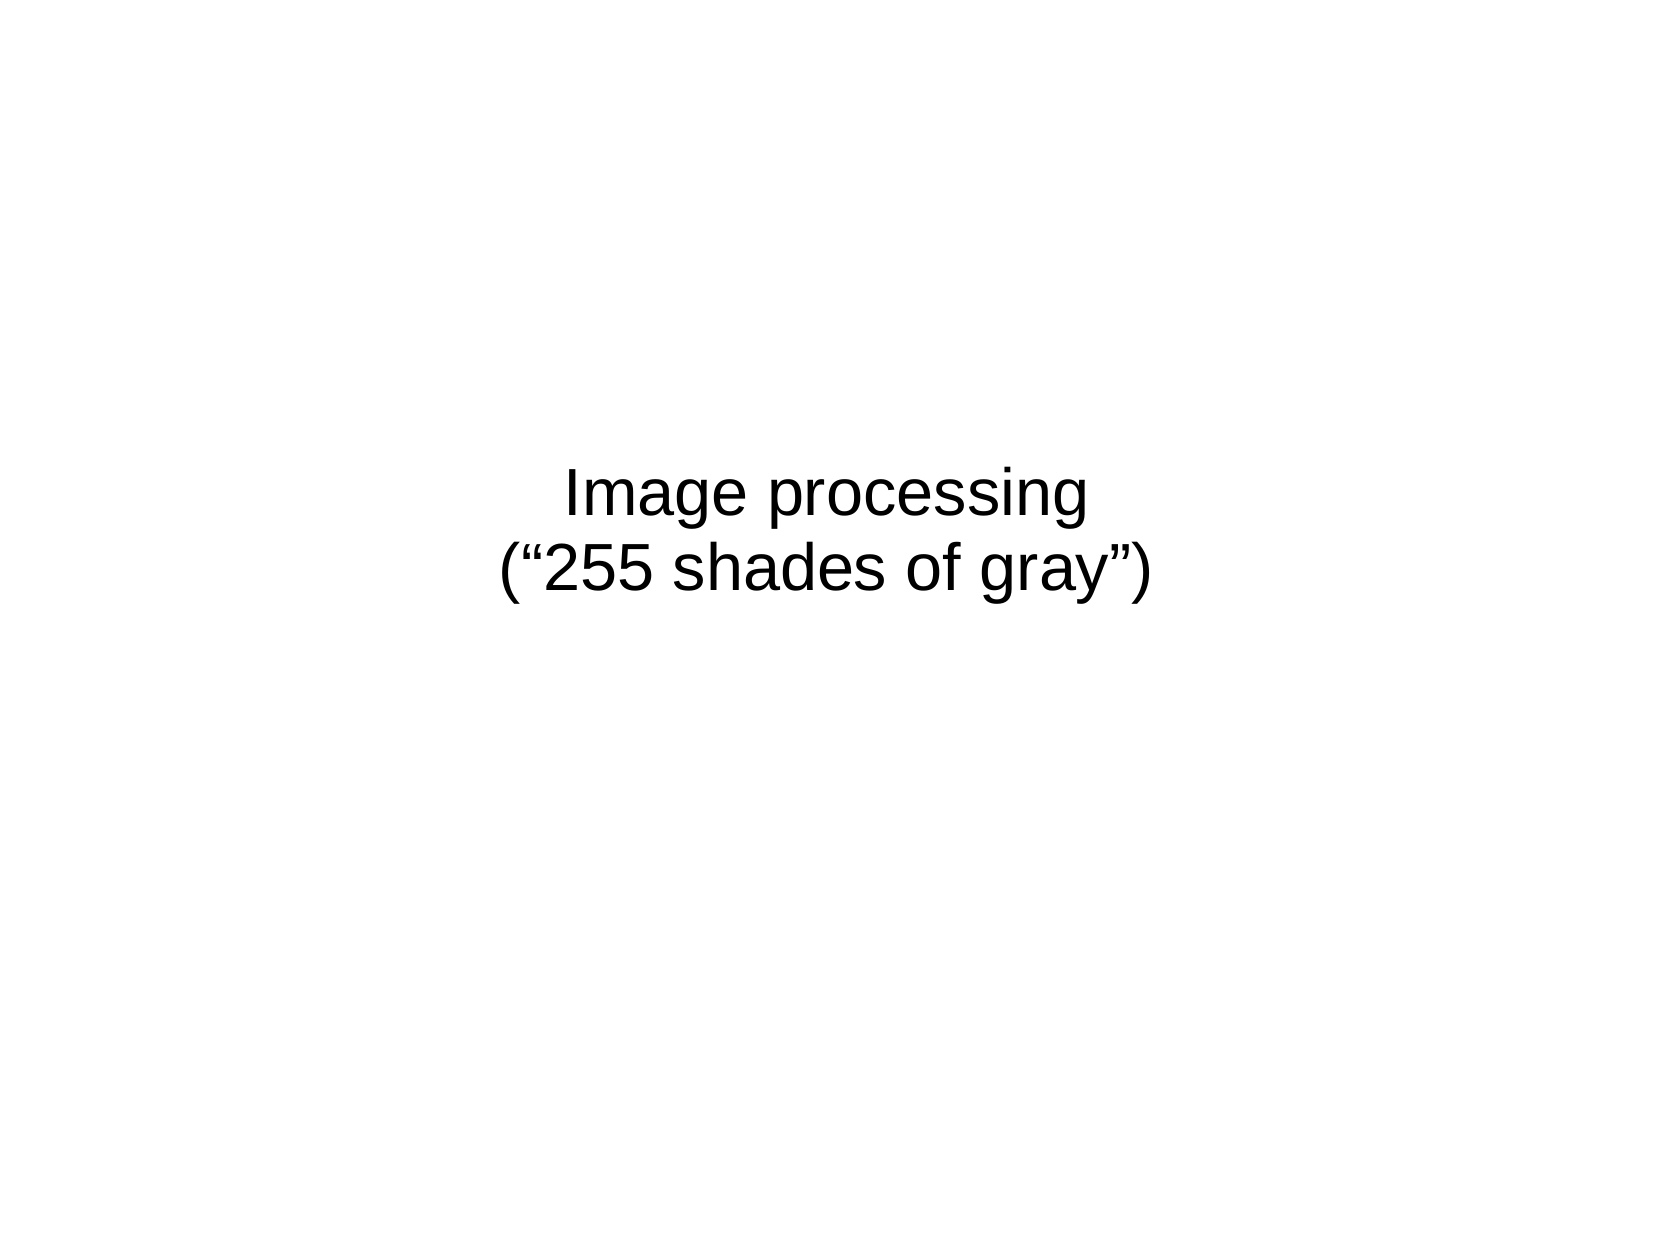

# Image processing
(“255 shades of gray”)